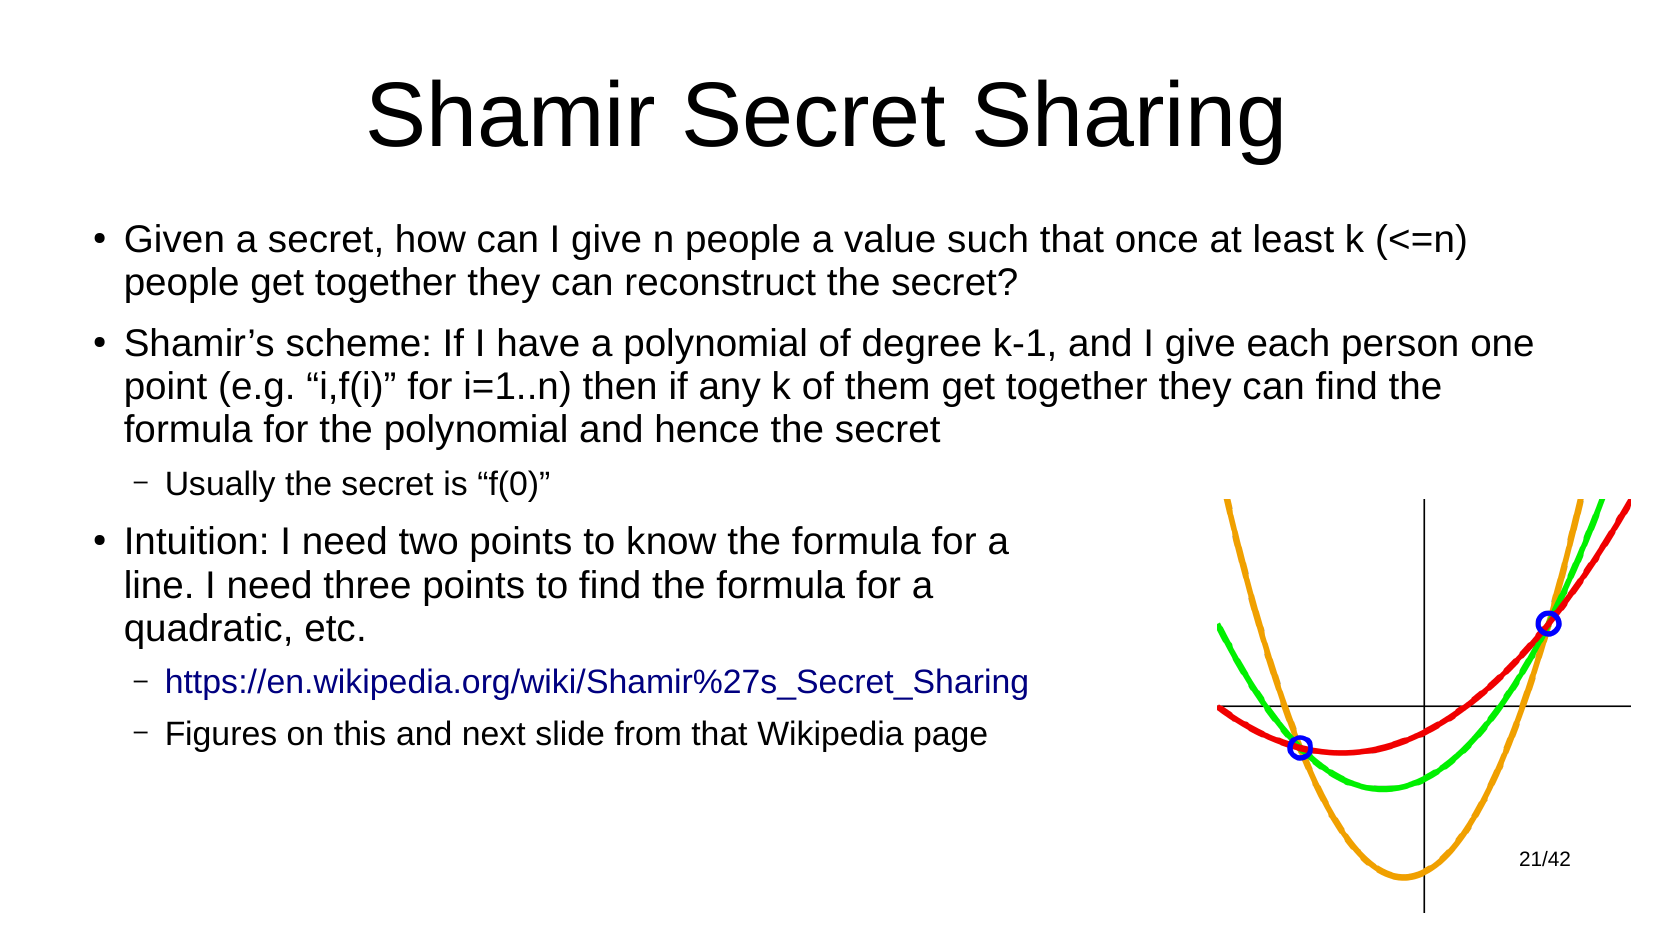

# Shamir Secret Sharing
Given a secret, how can I give n people a value such that once at least k (<=n) people get together they can reconstruct the secret?
Shamir’s scheme: If I have a polynomial of degree k-1, and I give each person one point (e.g. “i,f(i)” for i=1..n) then if any k of them get together they can find the formula for the polynomial and hence the secret
Usually the secret is “f(0)”
Intuition: I need two points to know the formula for a
line. I need three points to find the formula for a
quadratic, etc.
https://en.wikipedia.org/wiki/Shamir%27s_Secret_Sharing
Figures on this and next slide from that Wikipedia page
21